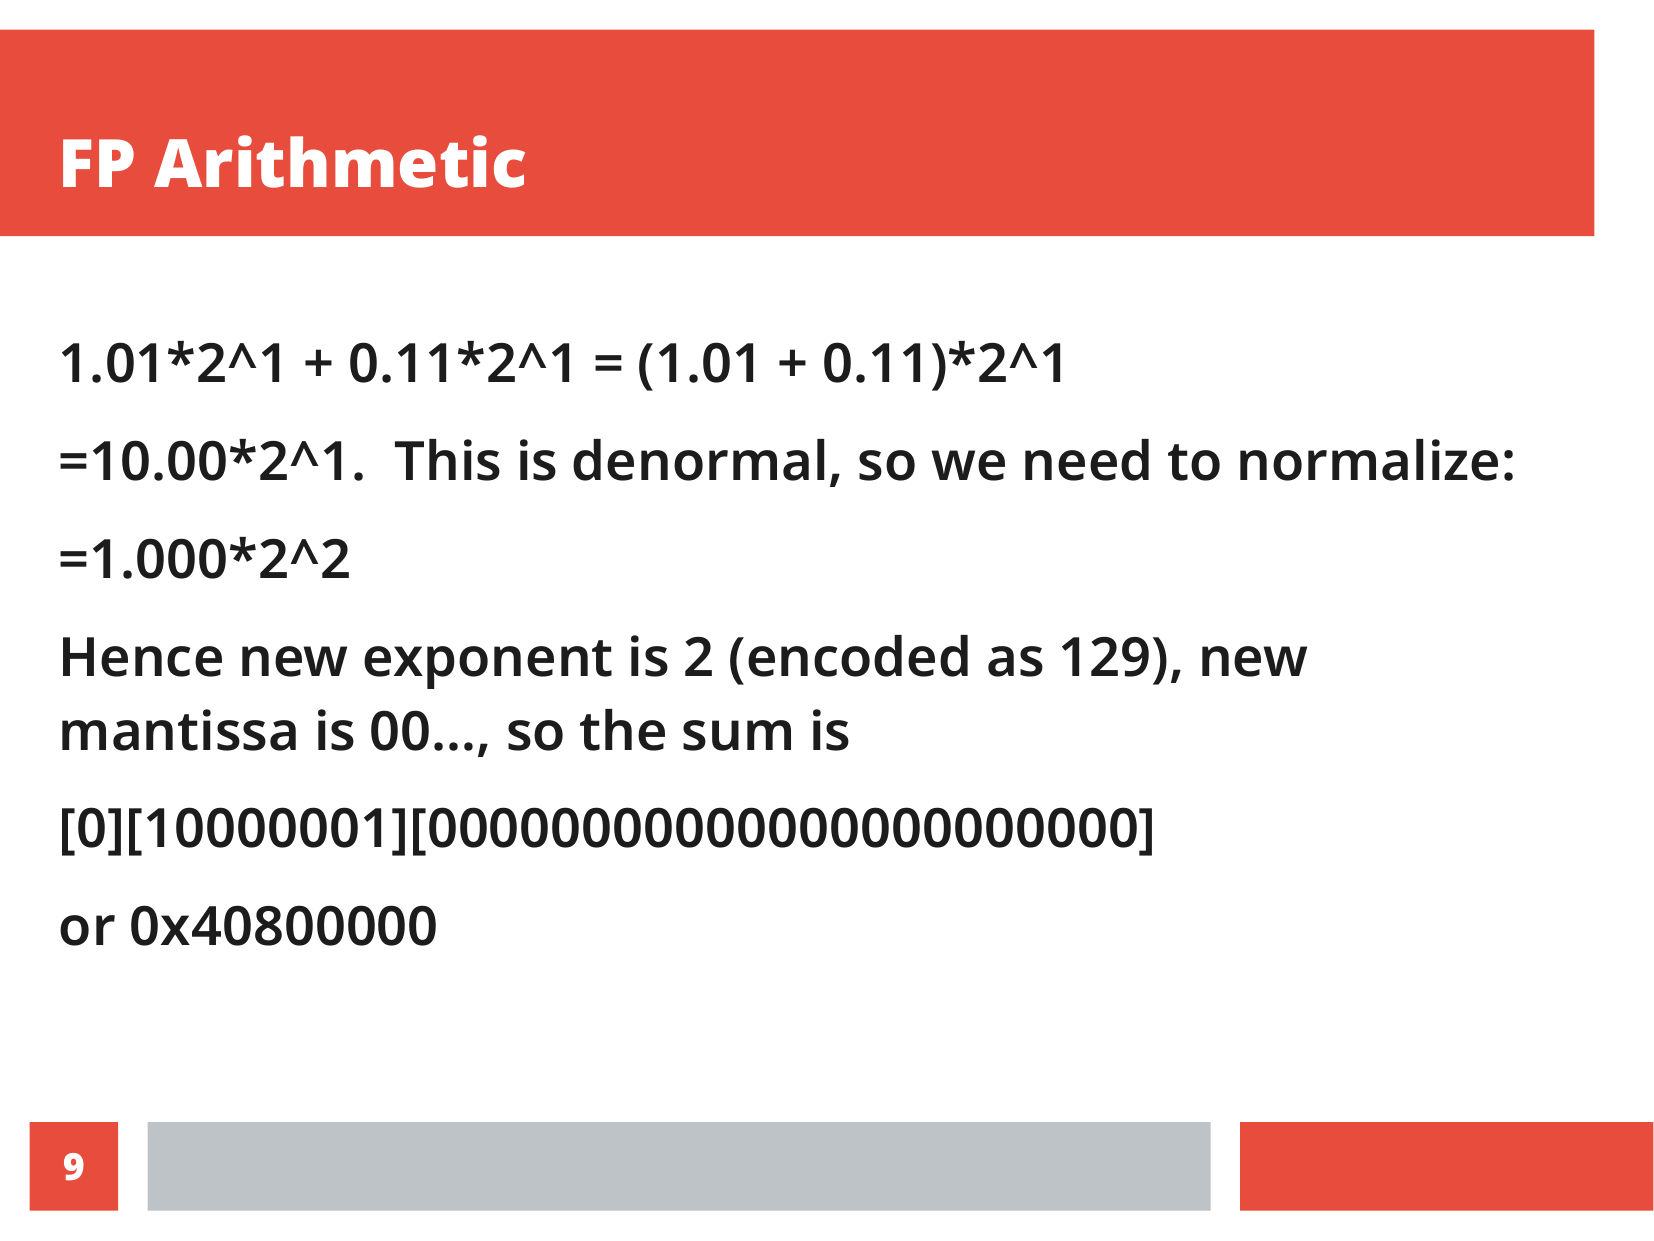

# FP Arithmetic
1.01*2^1 + 0.11*2^1 = (1.01 + 0.11)*2^1
=10.00*2^1. This is denormal, so we need to normalize:
=1.000*2^2
Hence new exponent is 2 (encoded as 129), new mantissa is 00…, so the sum is
[0][10000001][00000000000000000000000]
or 0x40800000
9